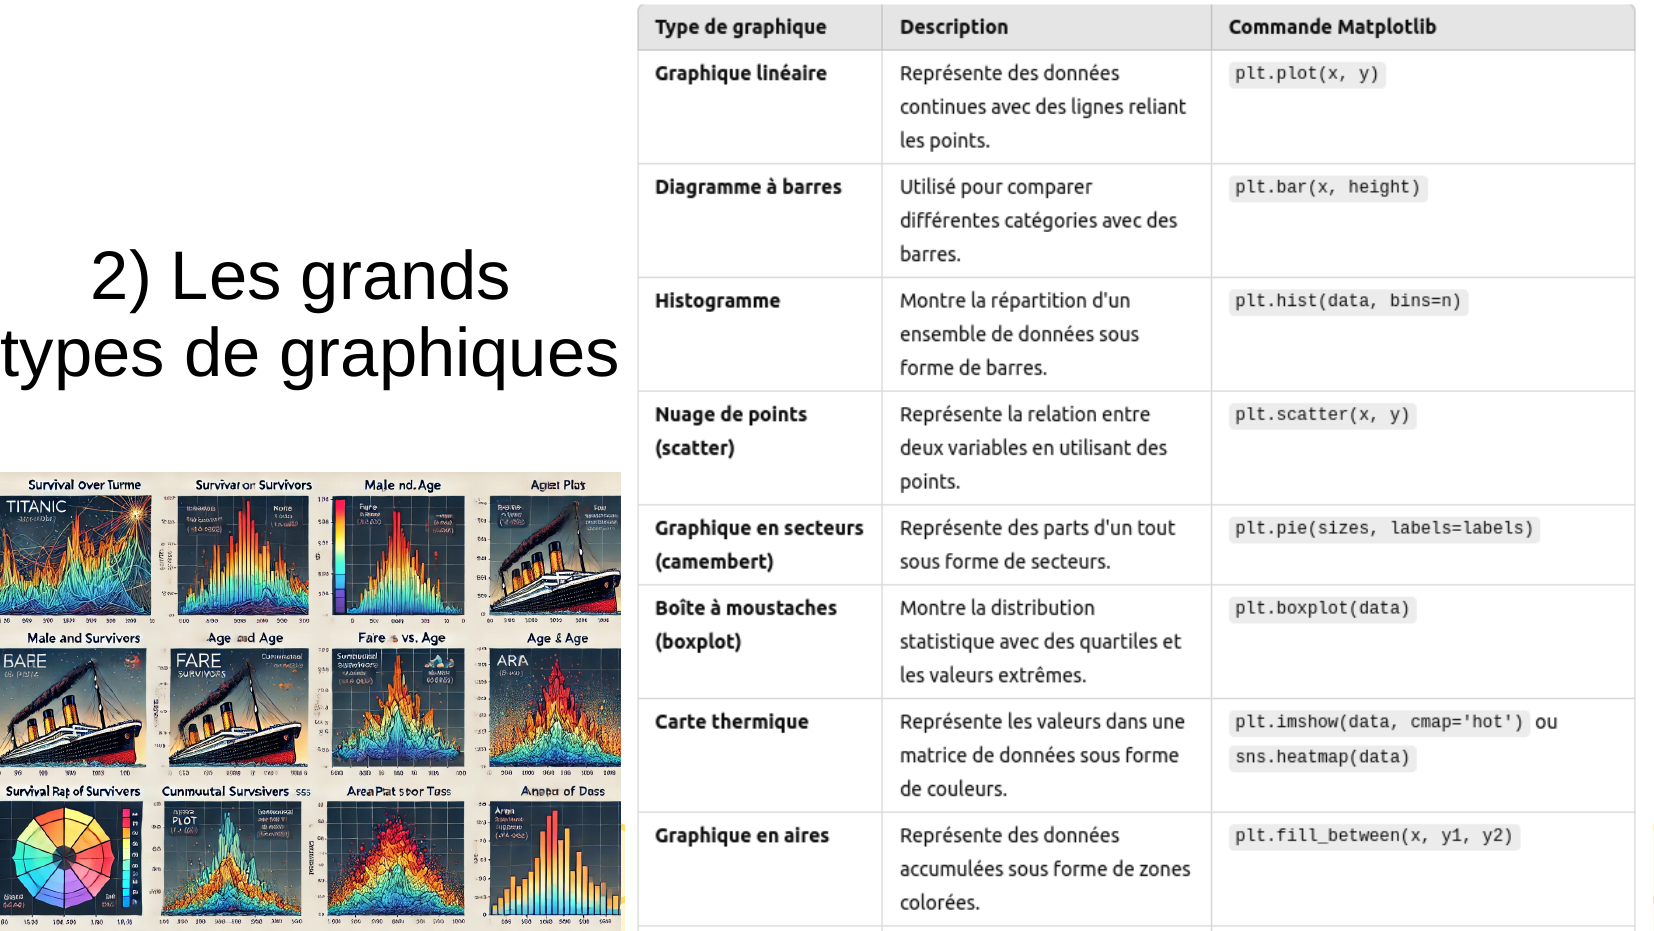

# 2) Les grands types de graphiques